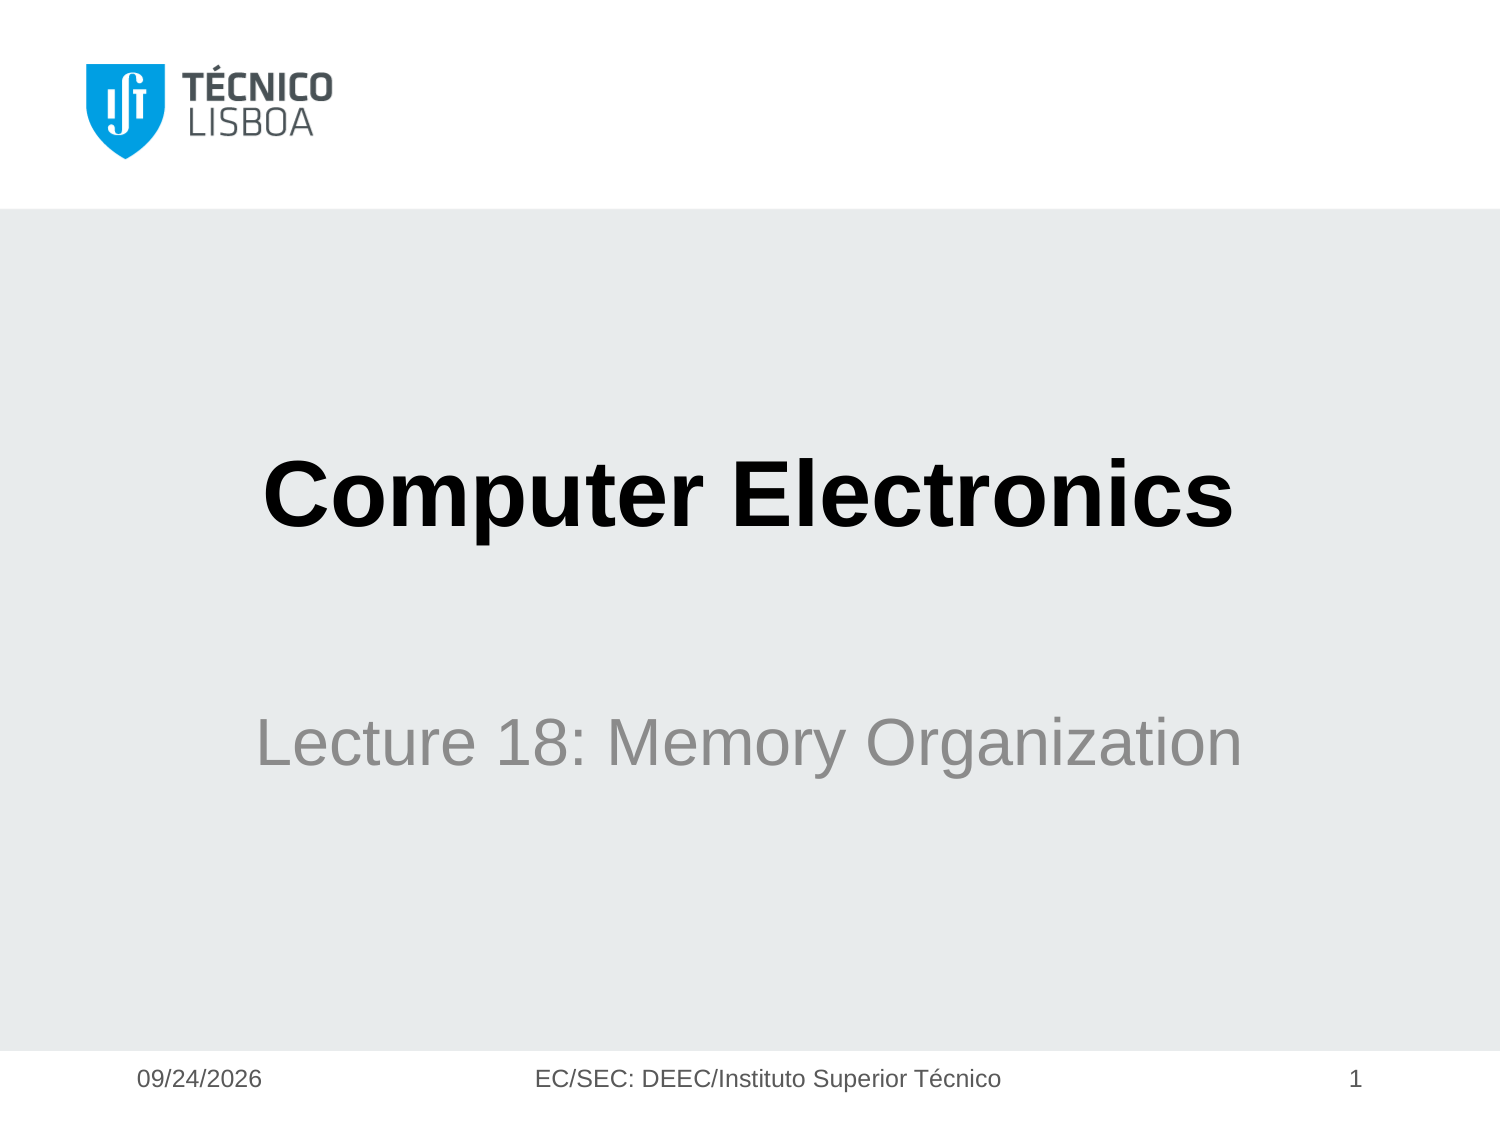

Computer Electronics
# Lecture 18: Memory Organization
EC/SEC: DEEC/Instituto Superior Técnico
1